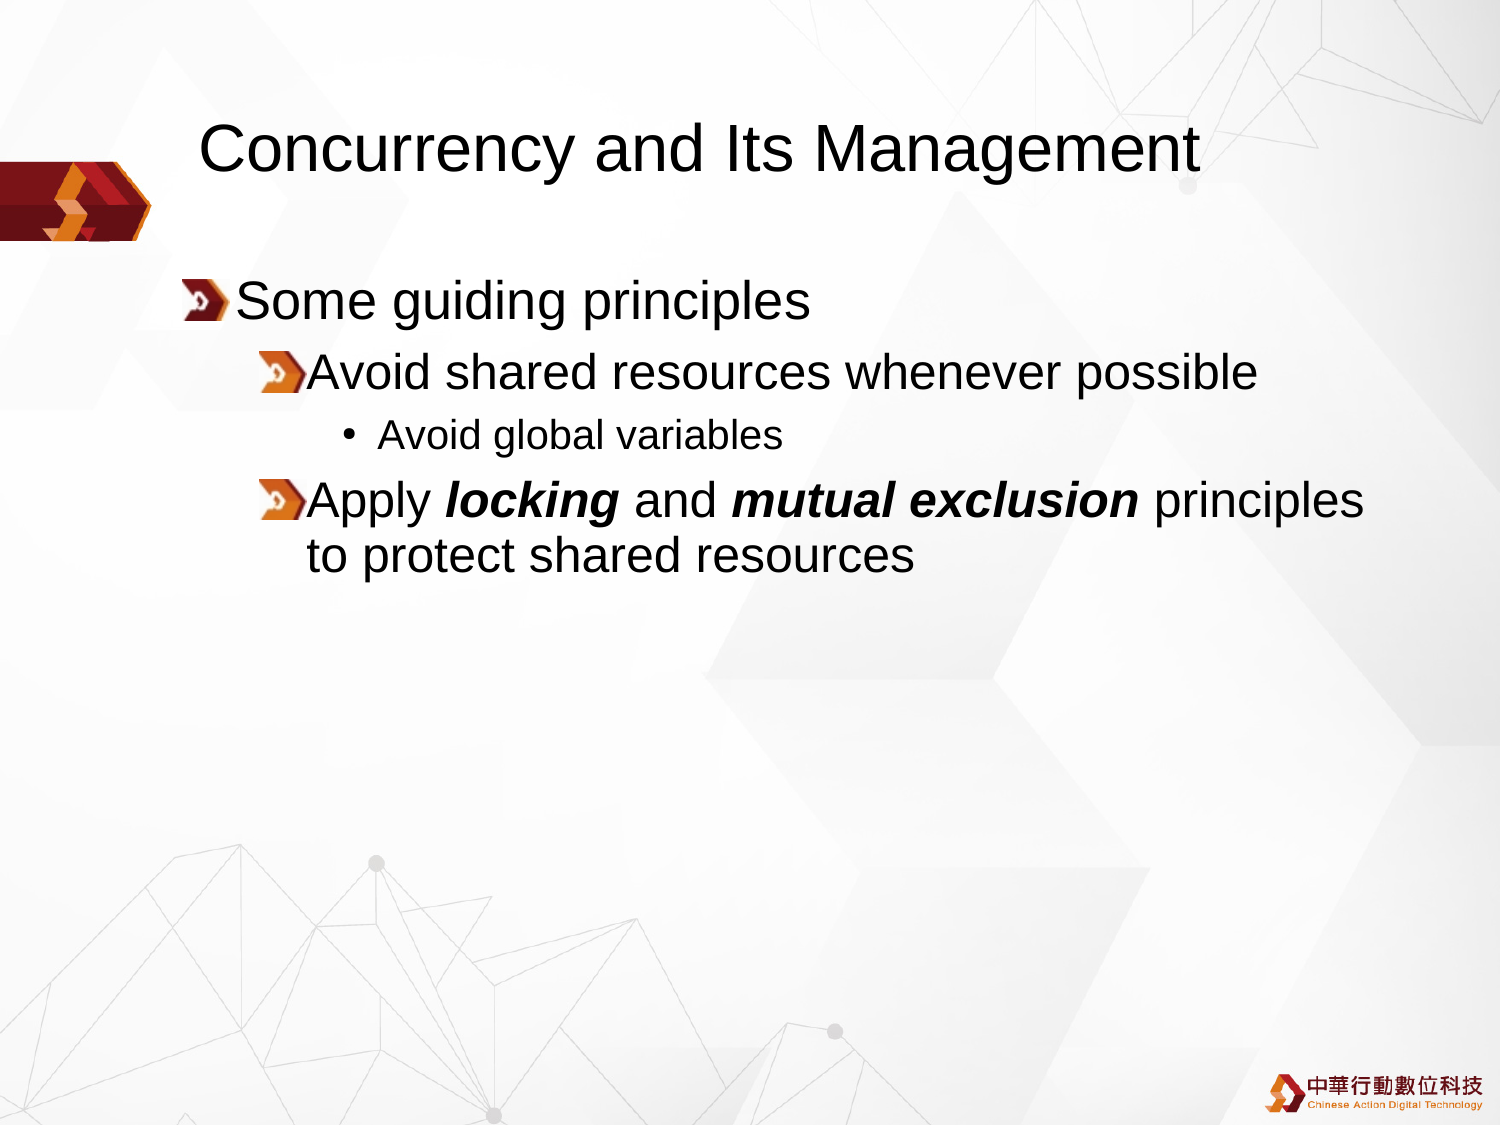

Concurrency and Its Management
# Some guiding principles
Avoid shared resources whenever possible
Avoid global variables
Apply locking and mutual exclusion principles to protect shared resources